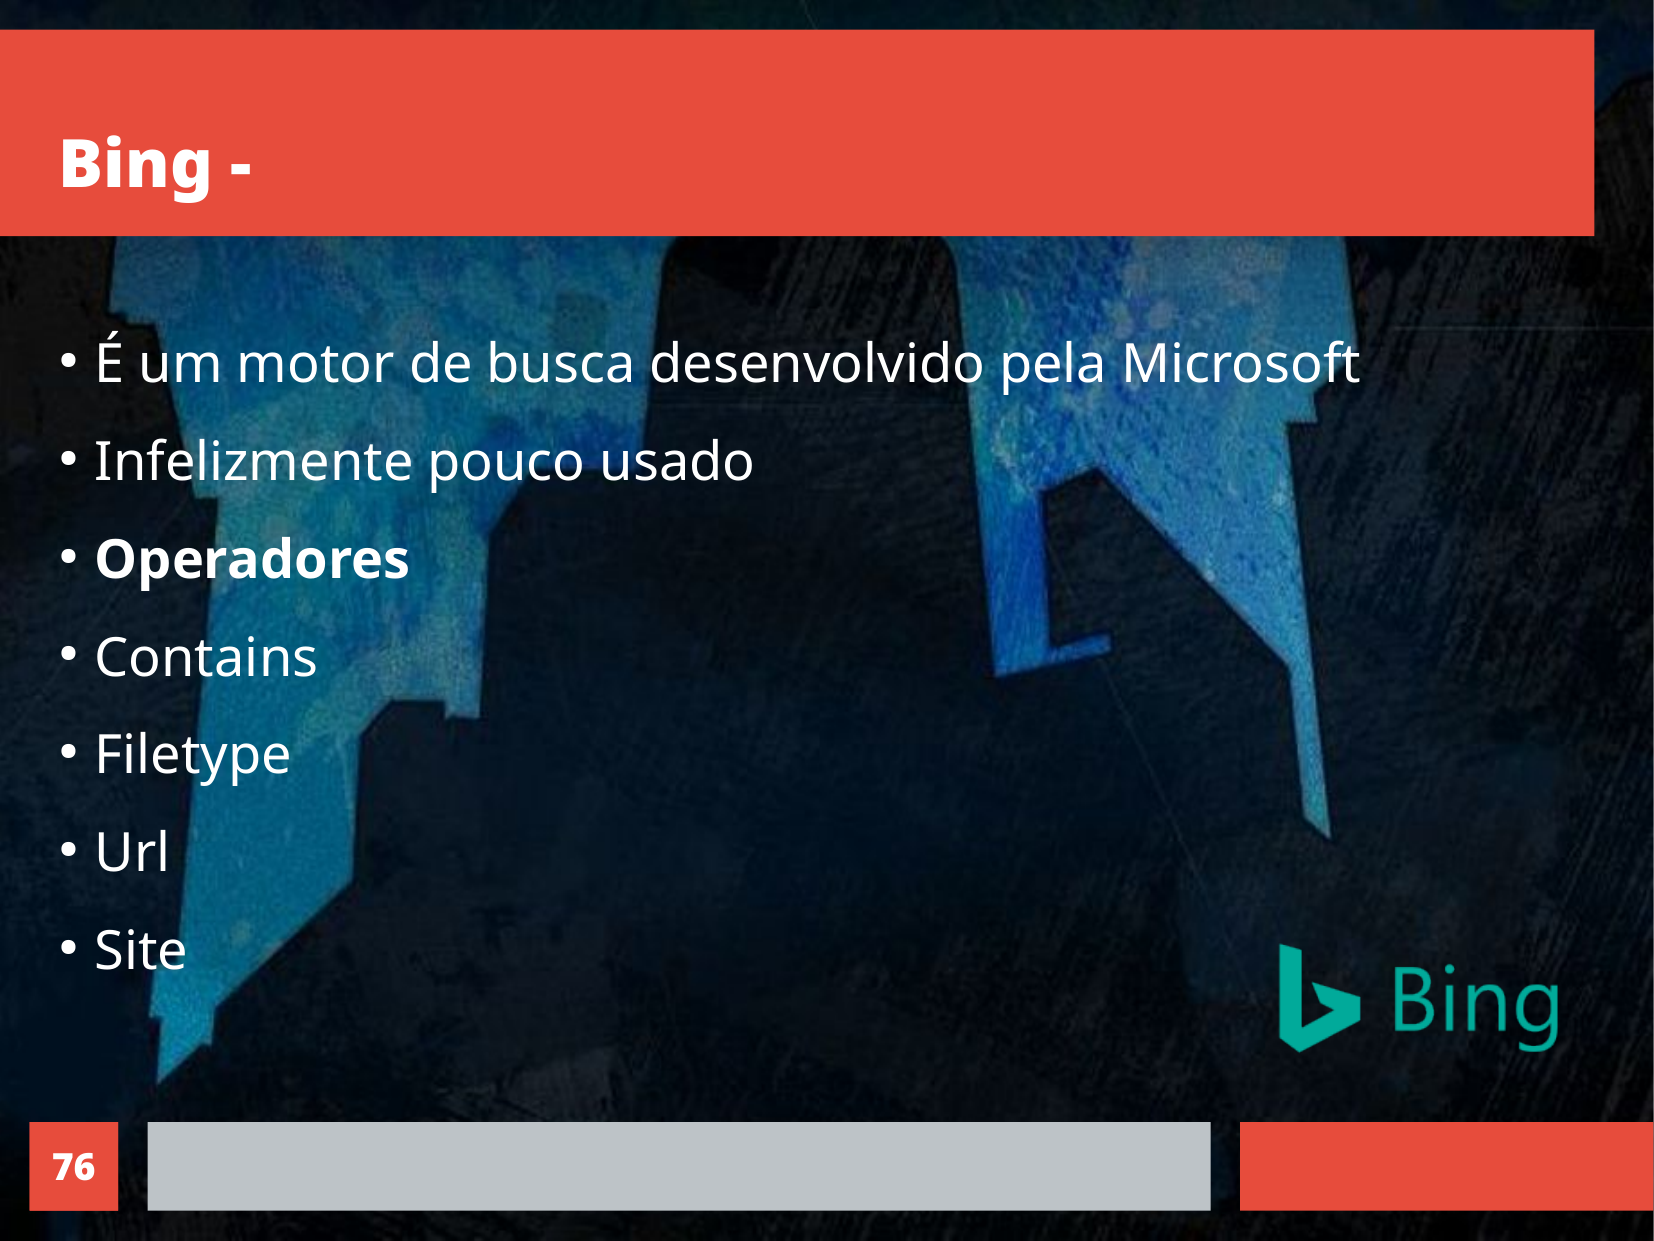

# Bing -
É um motor de busca desenvolvido pela Microsoft
Infelizmente pouco usado
Operadores
Contains
Filetype
Url
Site
76